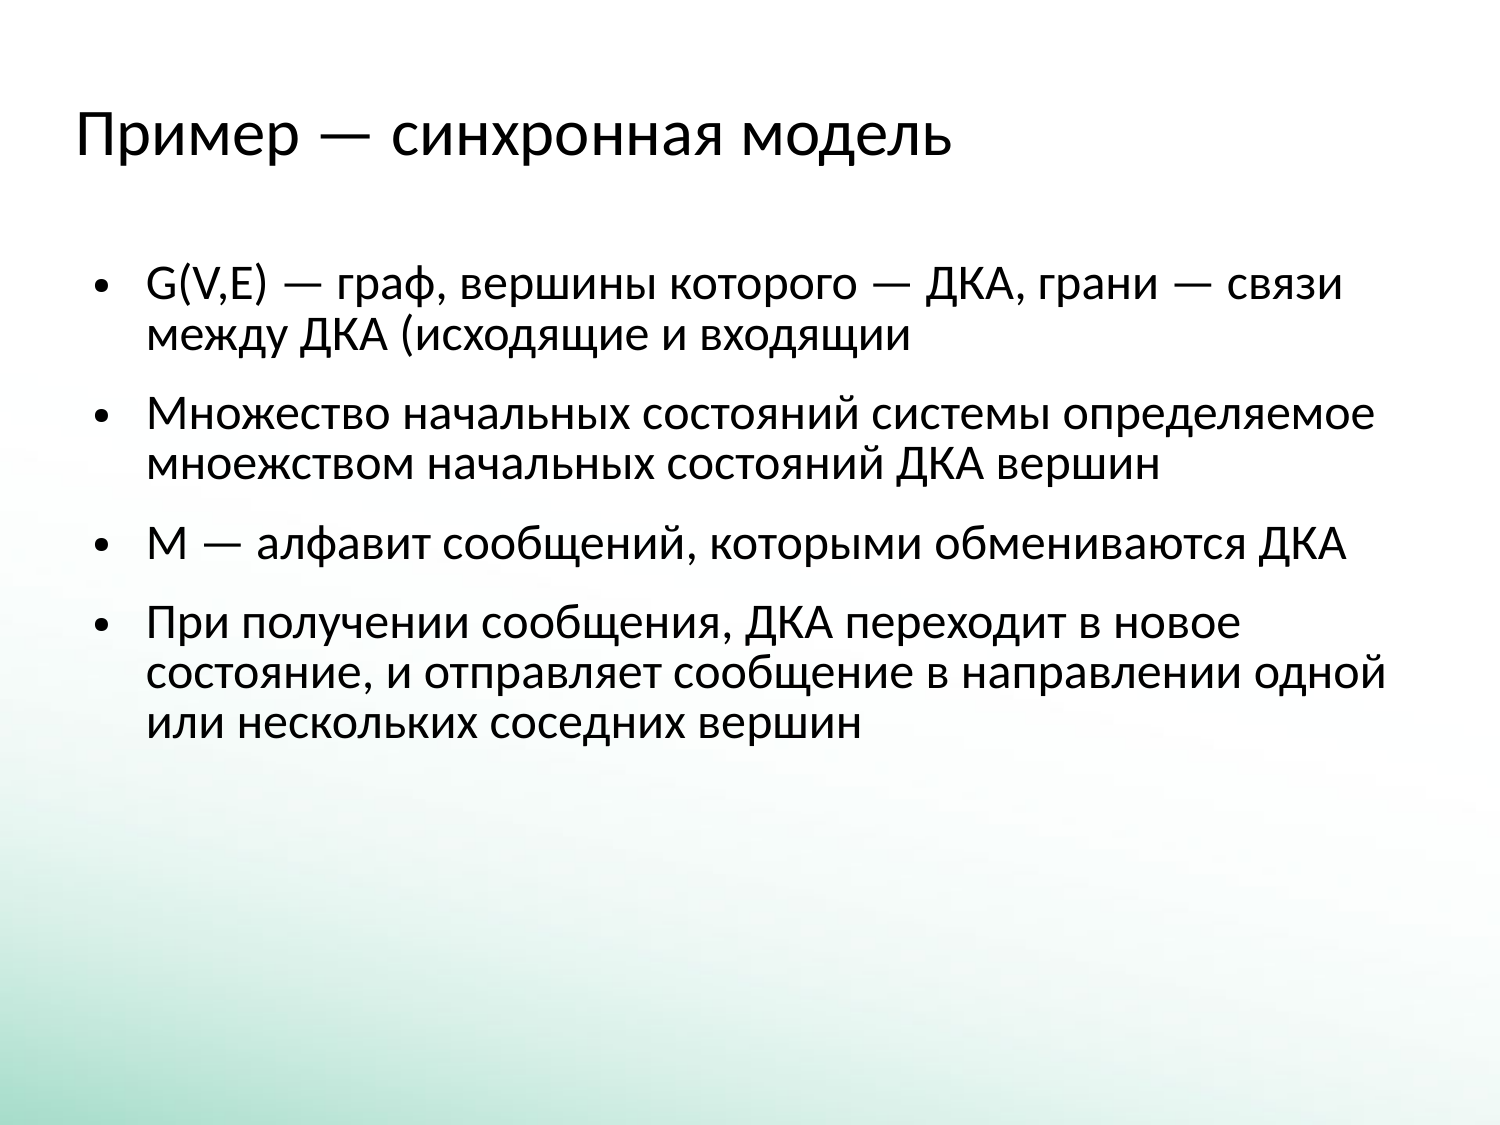

# Пример — синхронная модель
G(V,E) — граф, вершины которого — ДКА, грани — связи между ДКА (исходящие и входящии
Множество начальных состояний системы определяемое мноежством начальных состояний ДКА вершин
M — алфавит сообщений, которыми обмениваются ДКА
При получении сообщения, ДКА переходит в новое состояние, и отправляет сообщение в направлении одной или нескольких соседних вершин